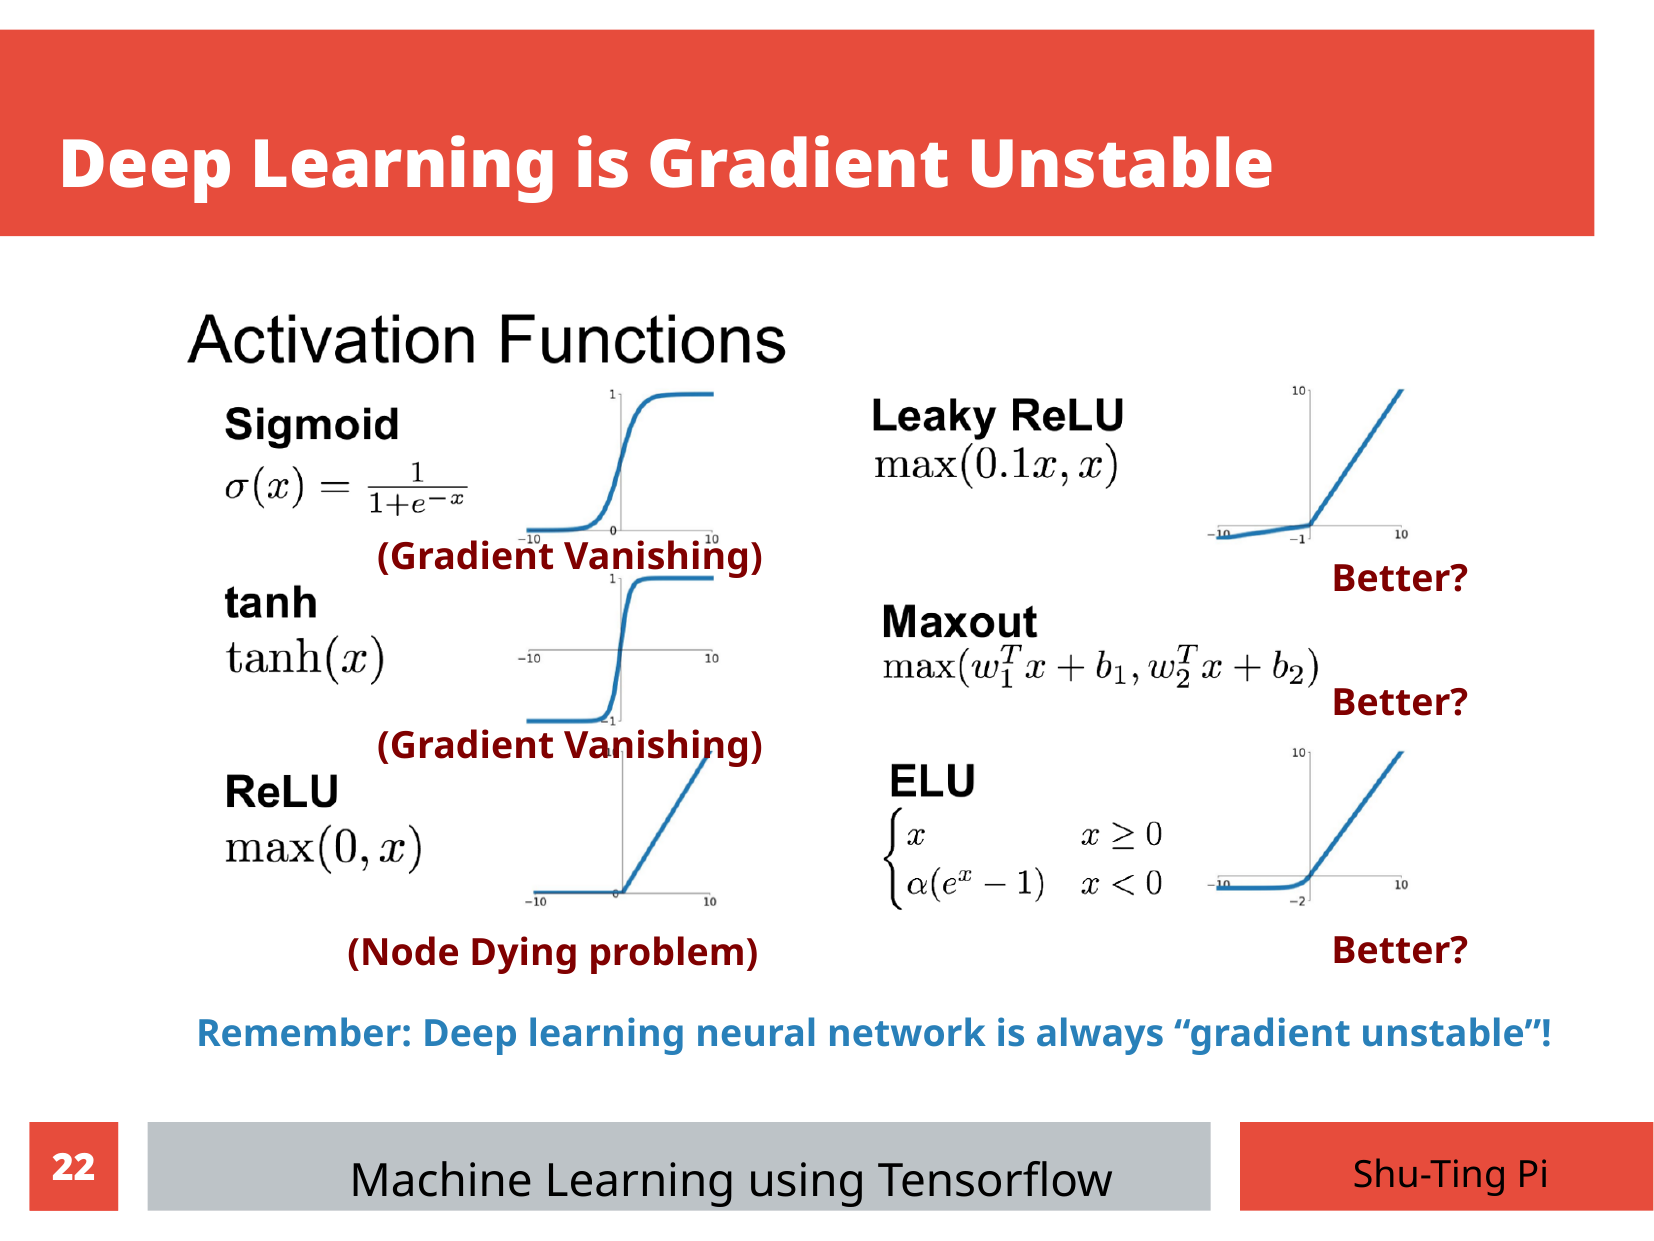

# Deep Learning is Gradient Unstable
(Gradient Vanishing)
Better?
Better?
(Gradient Vanishing)
Better?
(Node Dying problem)
Remember: Deep learning neural network is always “gradient unstable”!
22
Machine Learning using Tensorflow
Shu-Ting Pi